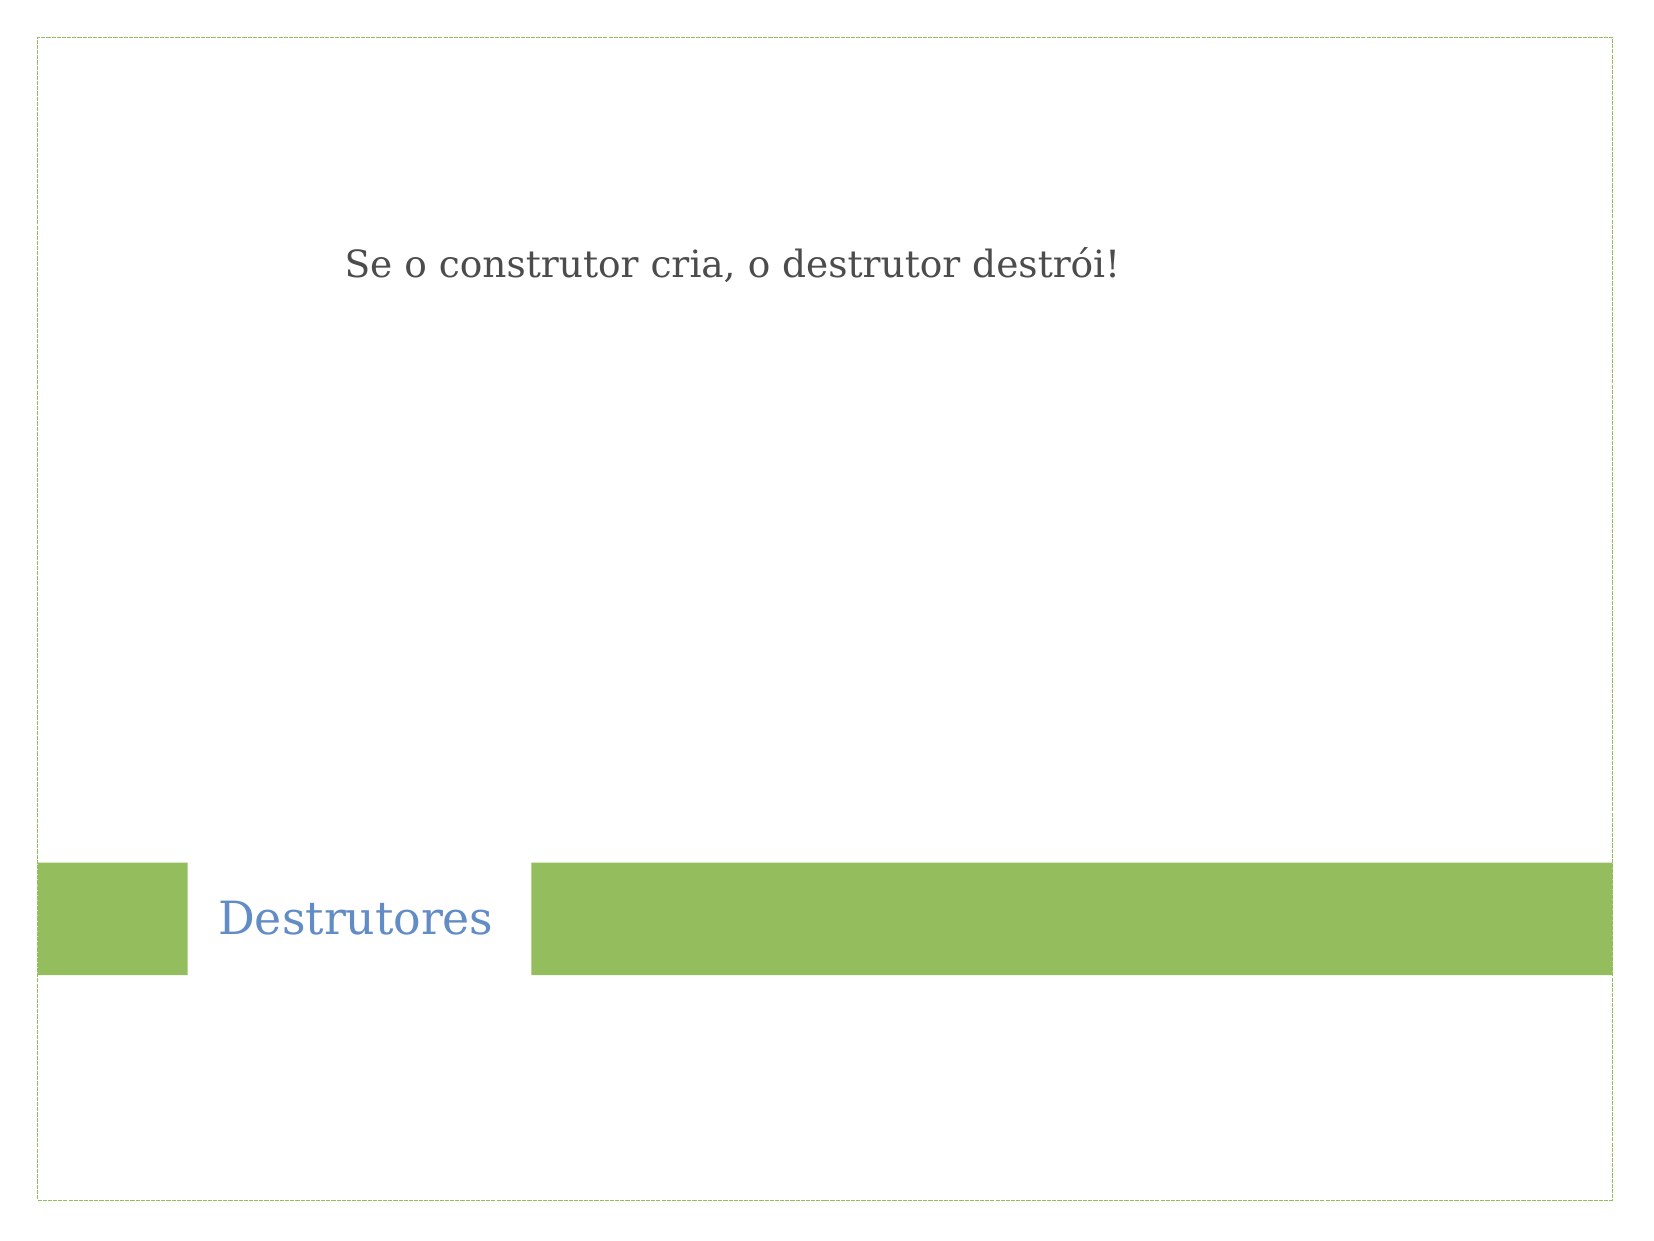

Se o construtor cria, o destrutor destrói!
Destrutores